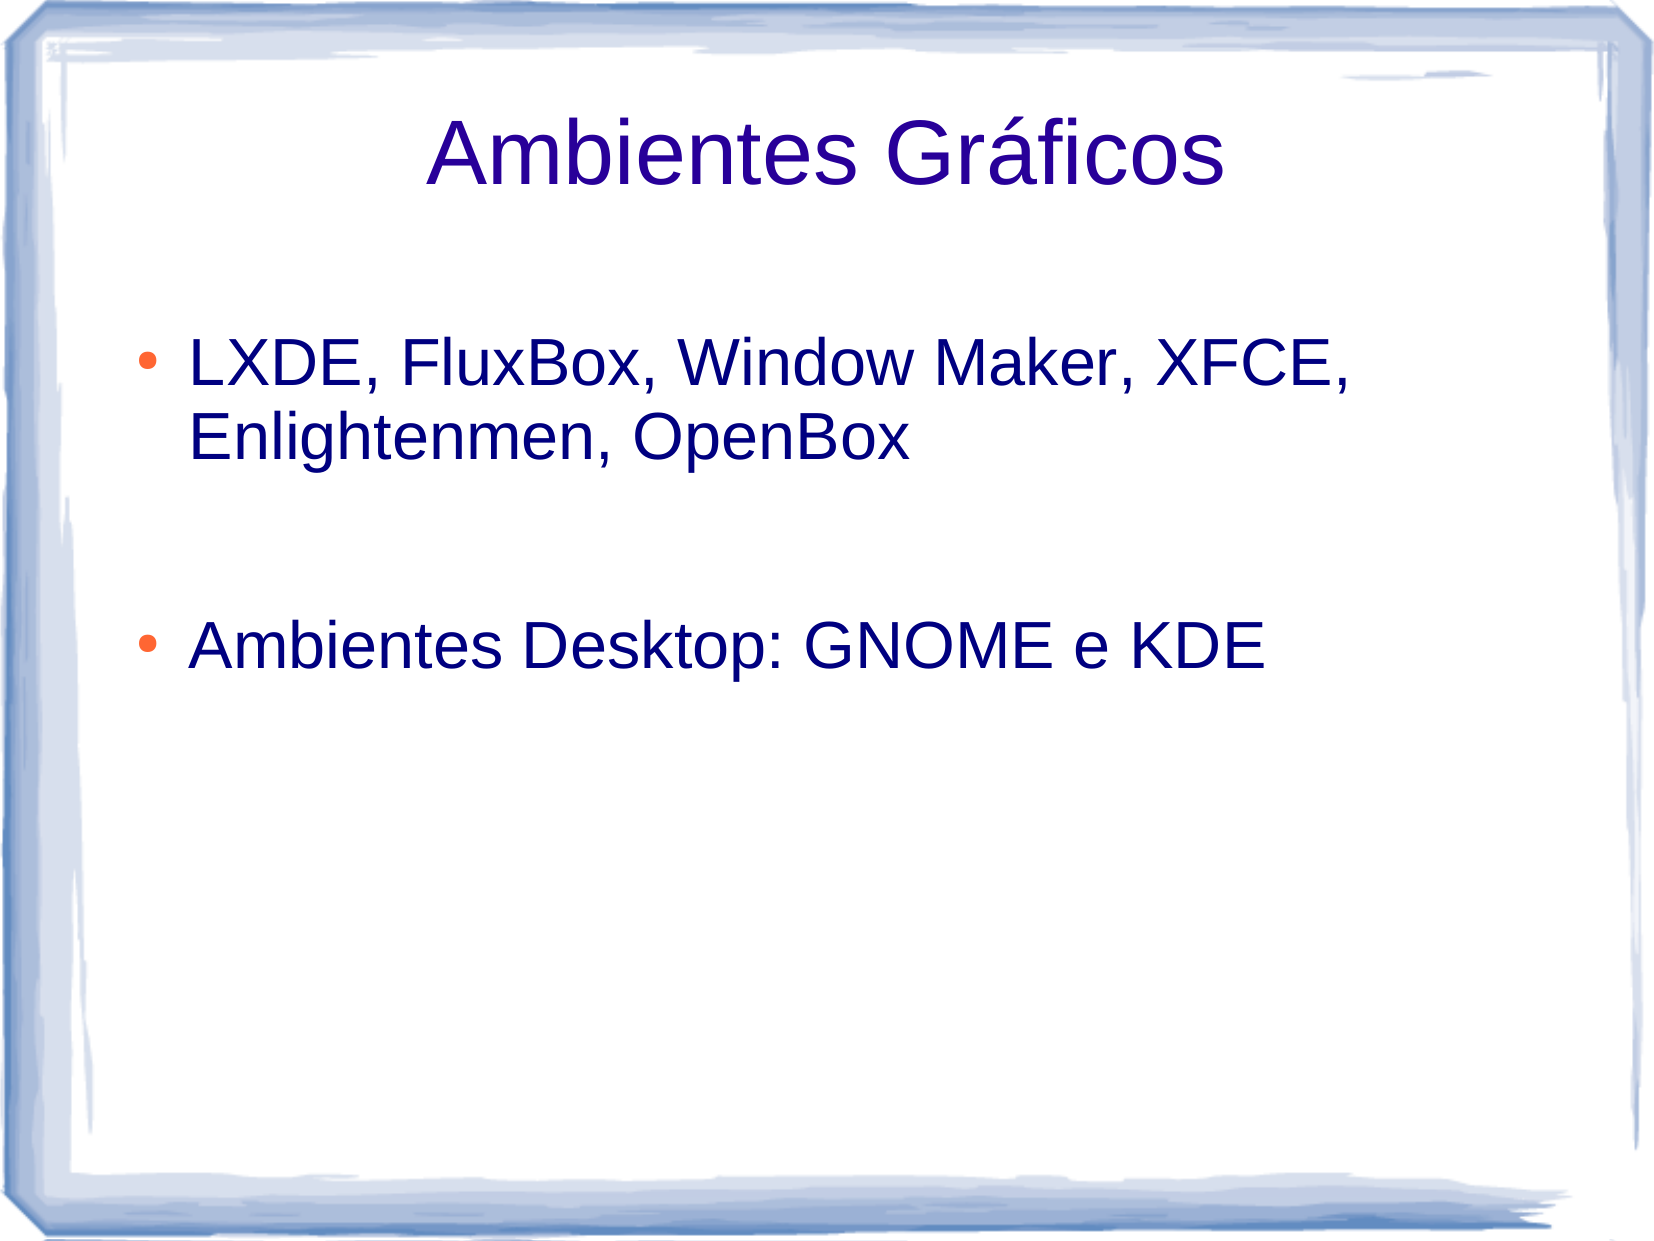

# Ambientes Gráficos
LXDE, FluxBox, Window Maker, XFCE, Enlightenmen, OpenBox
Ambientes Desktop: GNOME e KDE